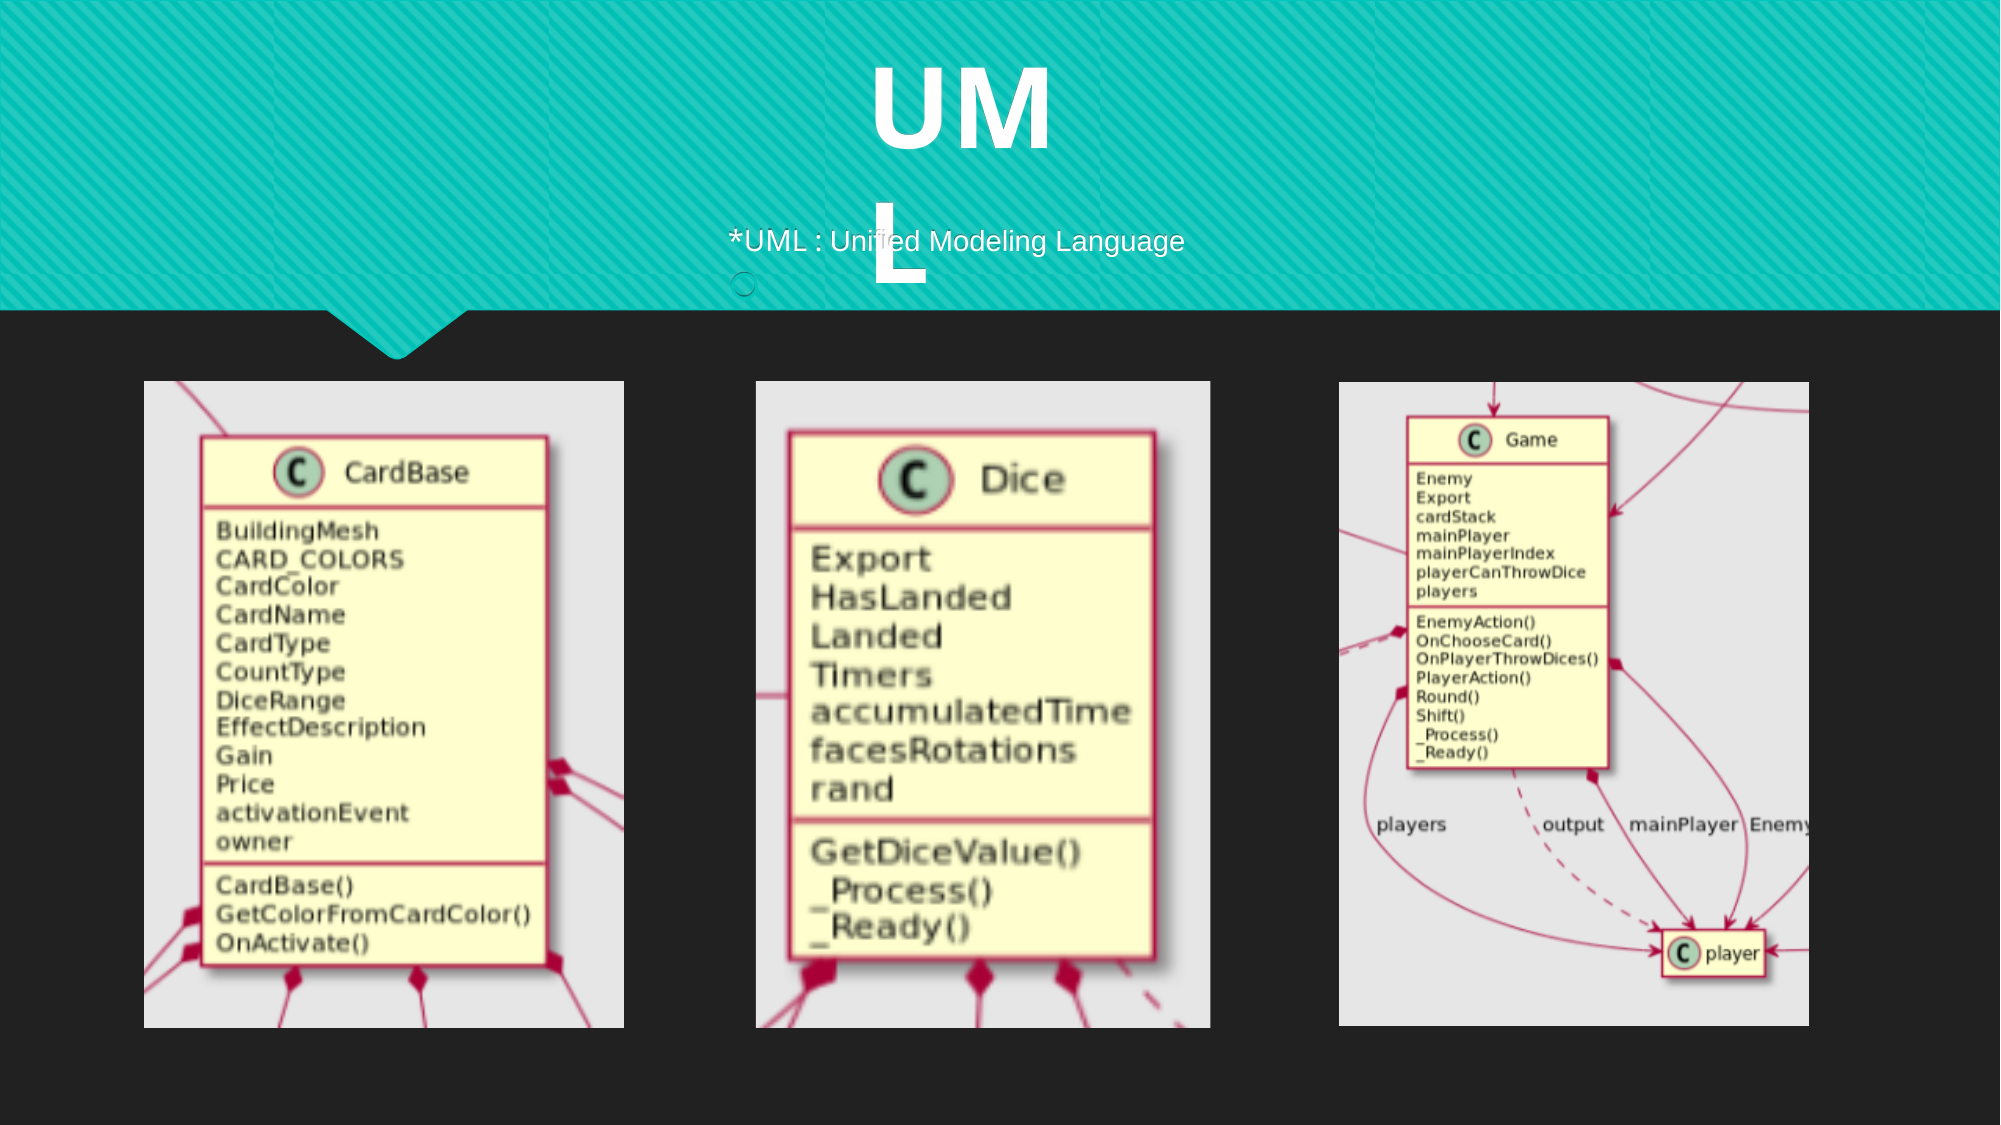

# UML
*UML : Unified Modeling Language